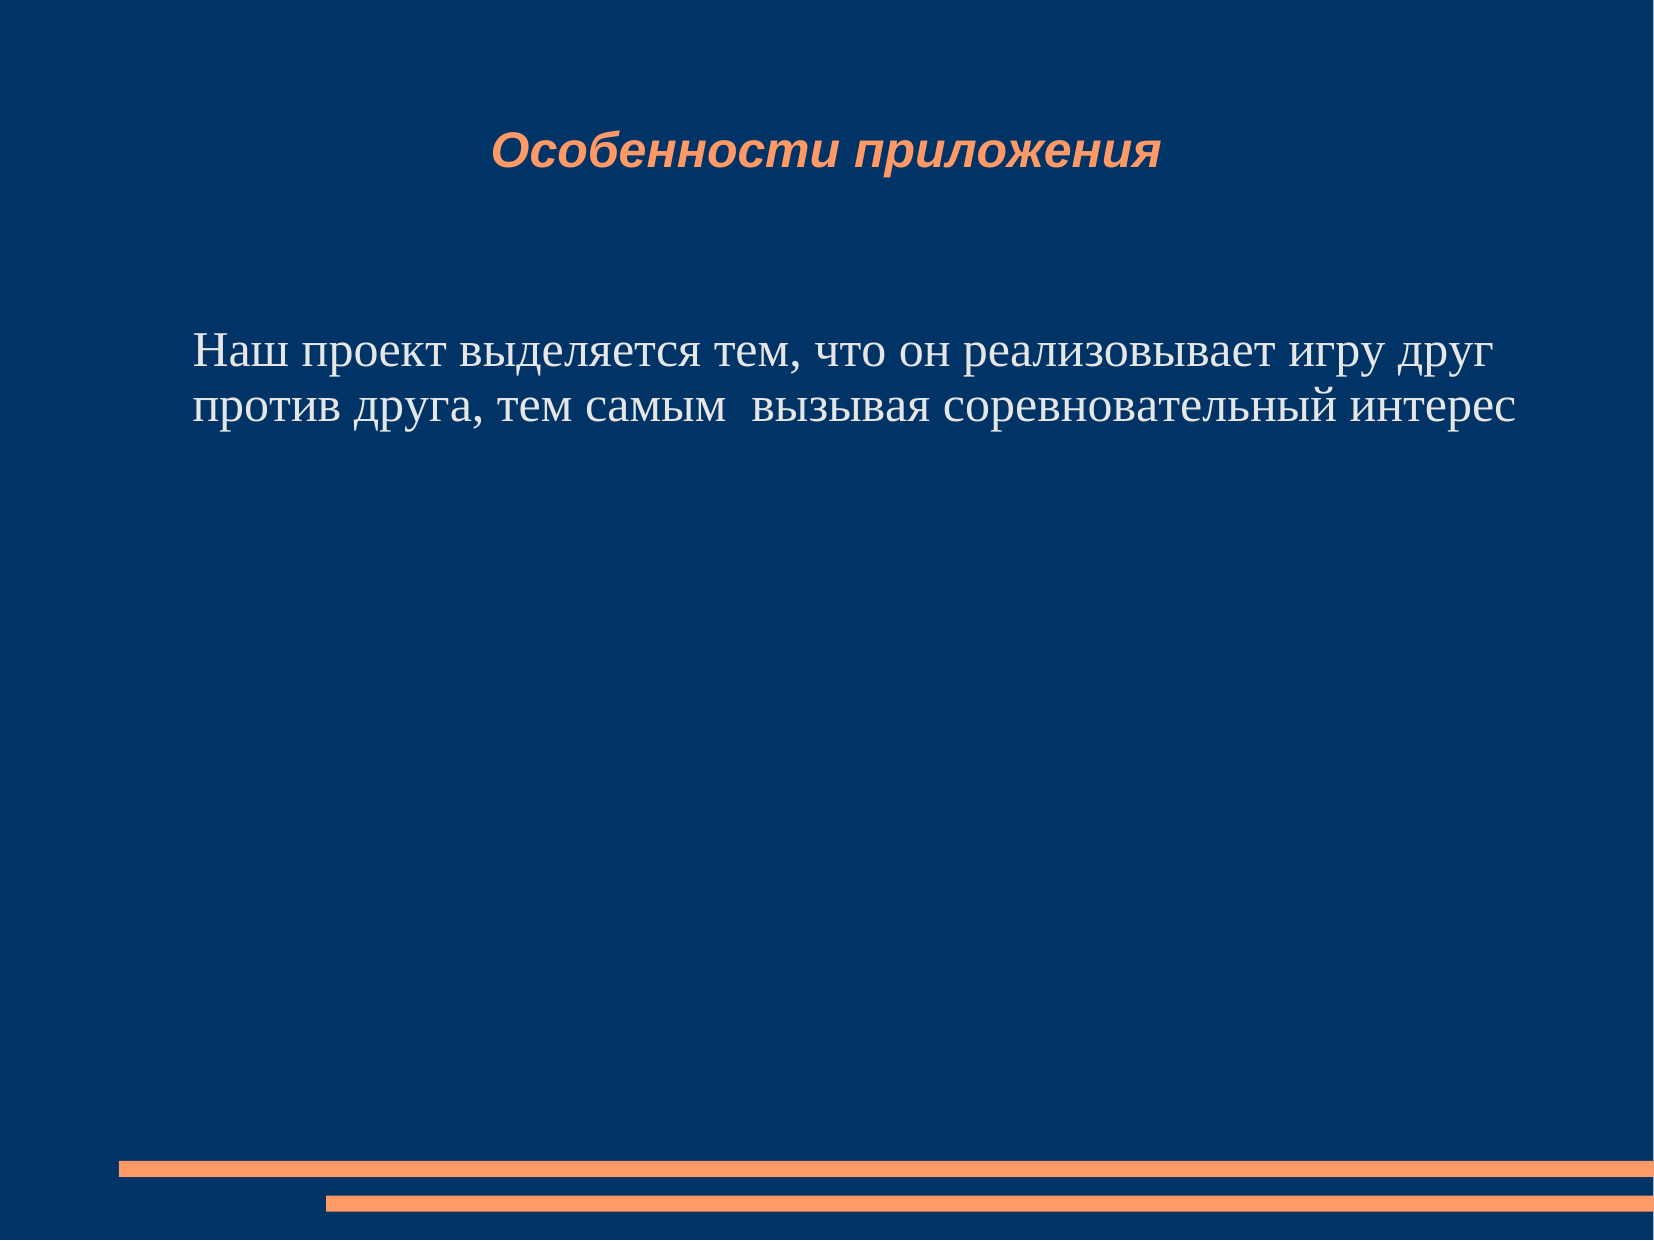

# Особенности приложения
Наш проект выделяется тем, что он реализовывает игру друг против друга, тем самым вызывая соревновательный интерес